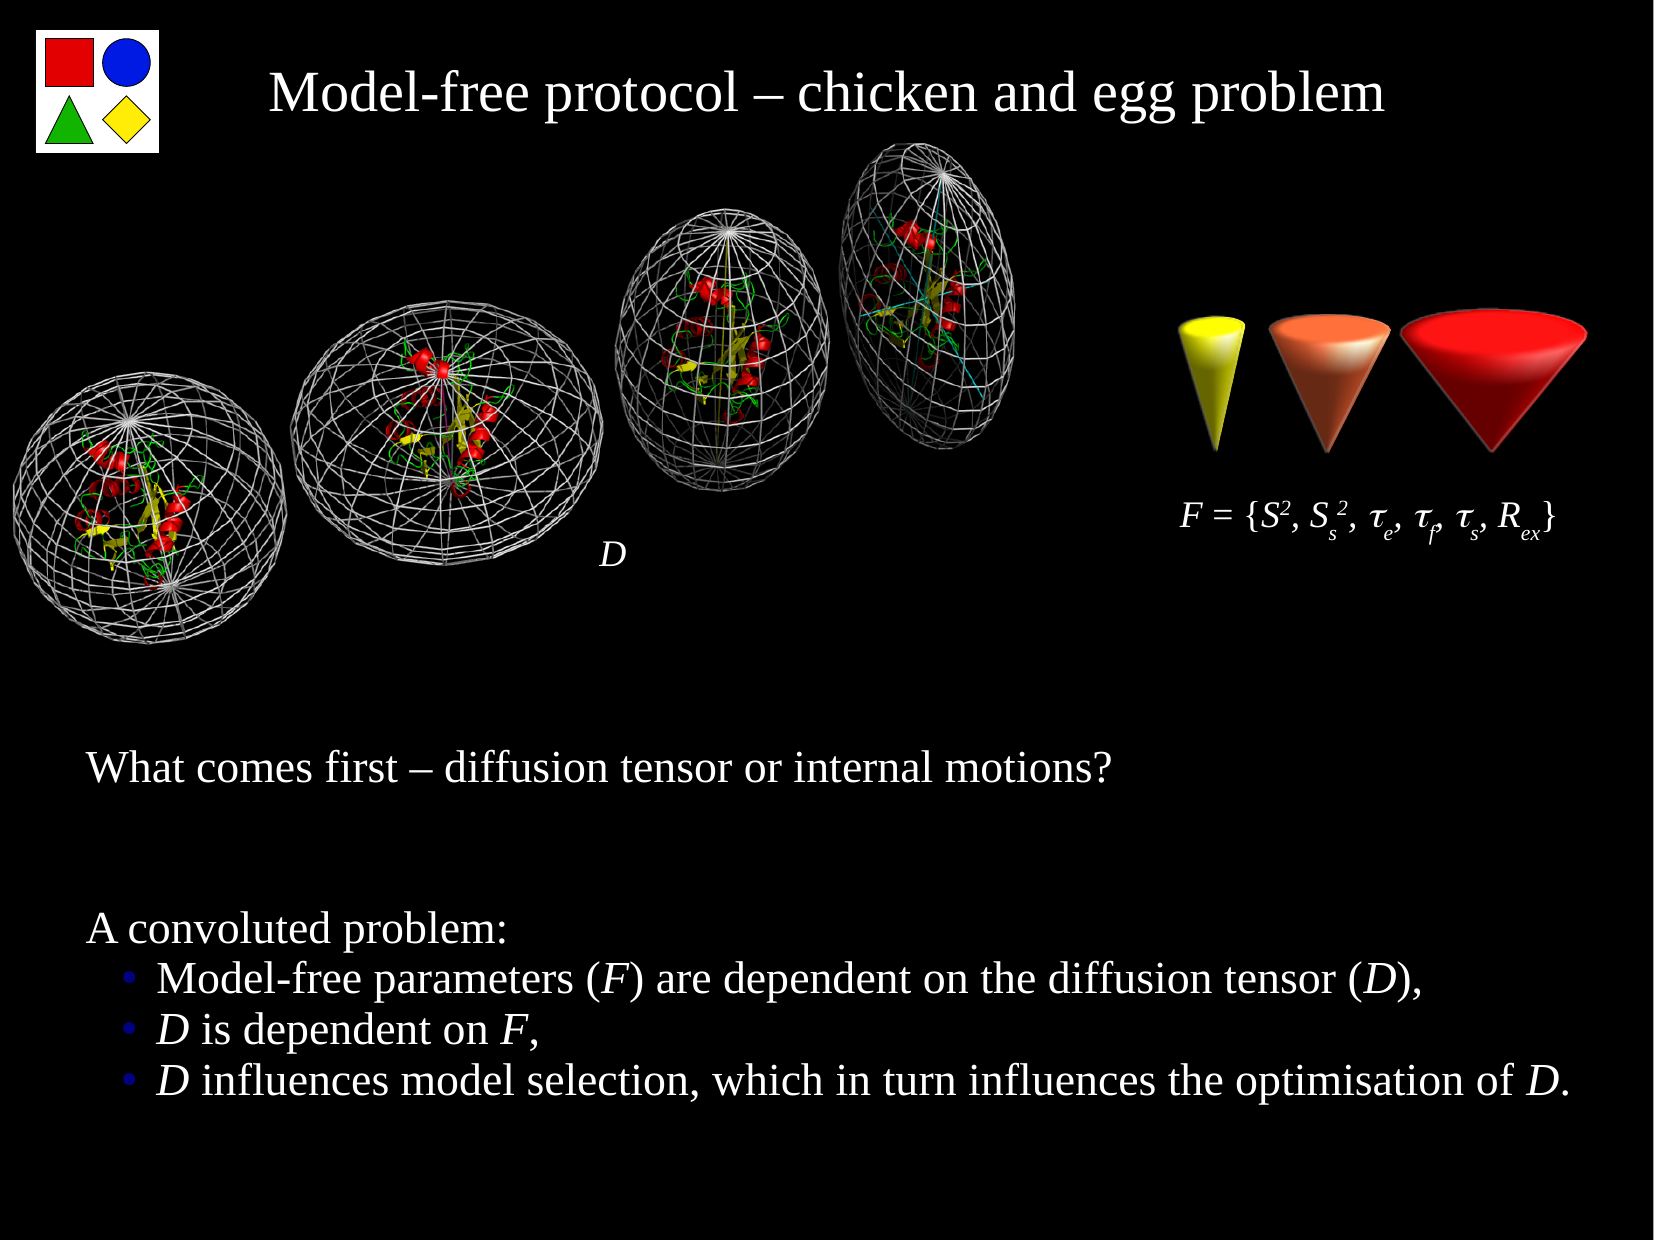

# Model-free protocol – chicken and egg problem
F = {S2, Ss2, τe, τf, τs, Rex}
D
What comes first – diffusion tensor or internal motions?
A convoluted problem:
Model-free parameters (F) are dependent on the diffusion tensor (D),
D is dependent on F,
D influences model selection, which in turn influences the optimisation of D.